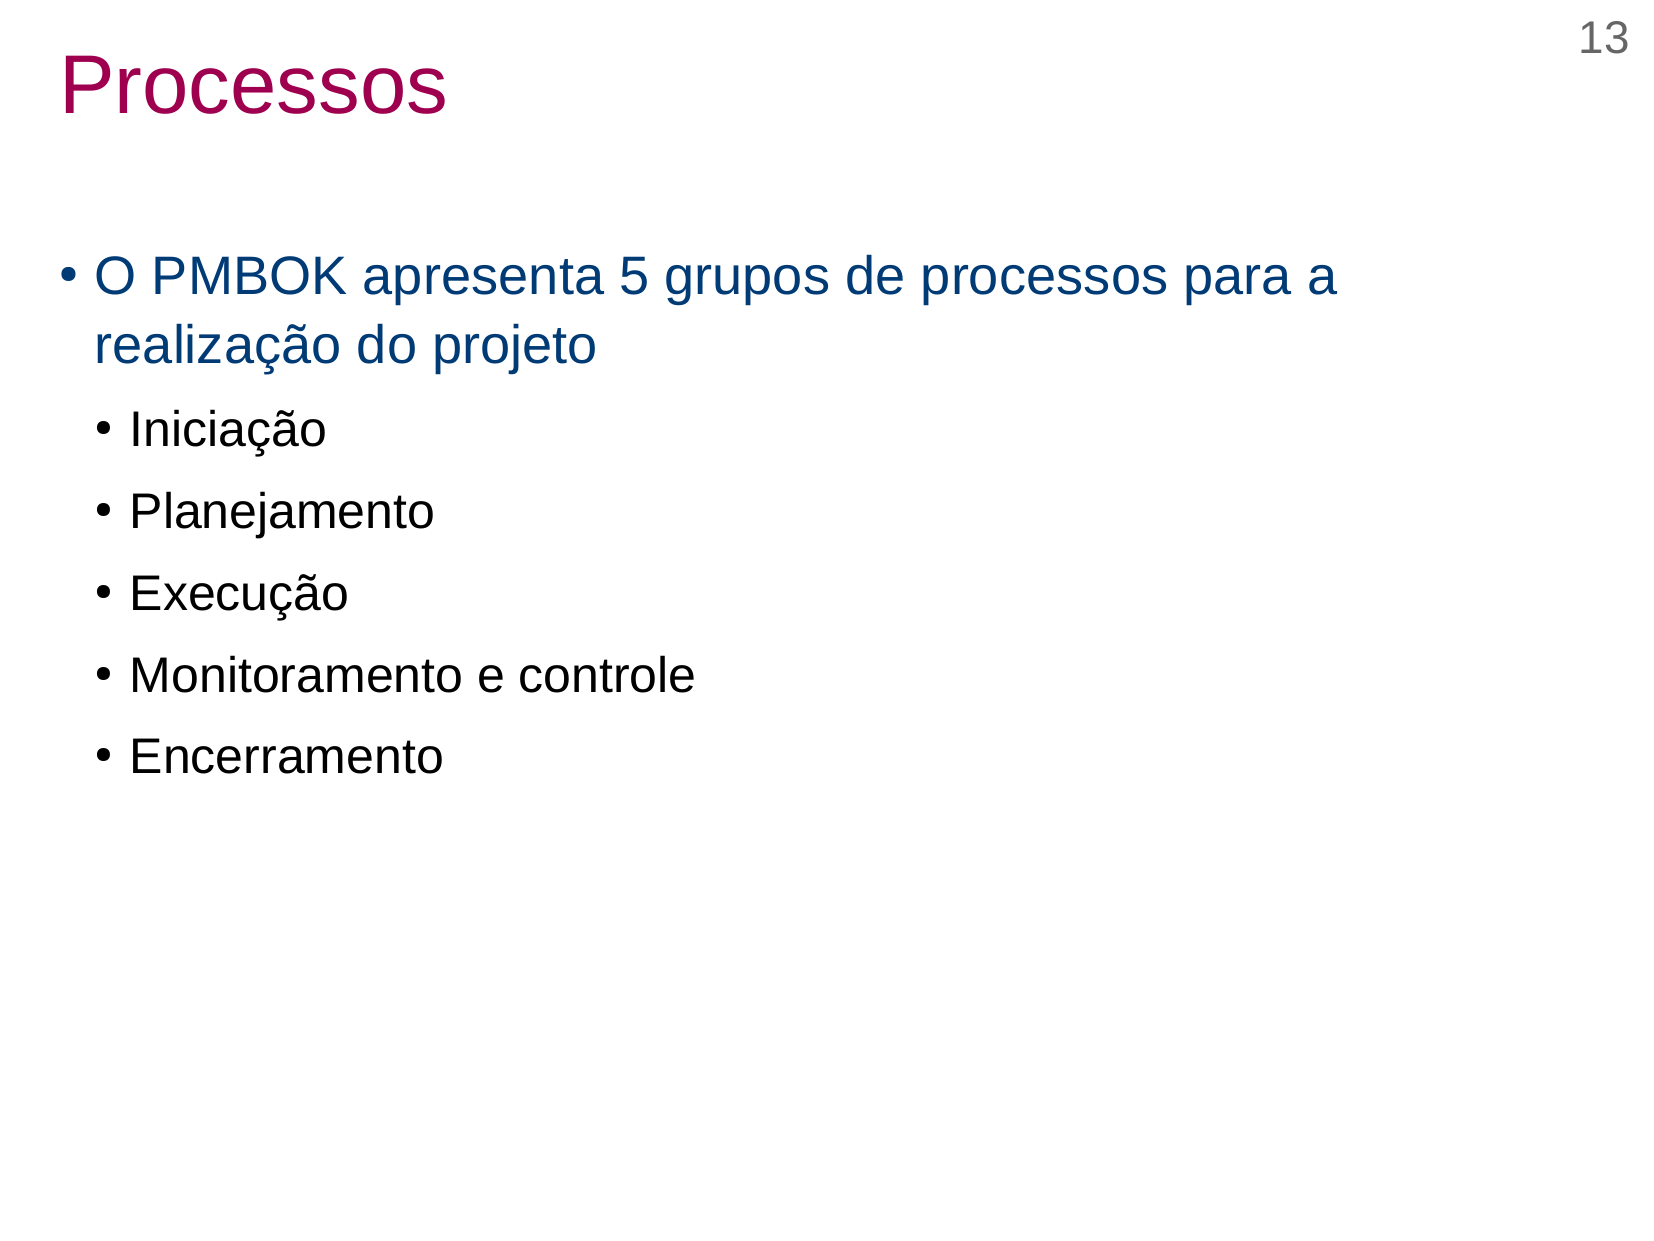

13
# Processos
O PMBOK apresenta 5 grupos de processos para a realização do projeto
Iniciação
Planejamento
Execução
Monitoramento e controle
Encerramento